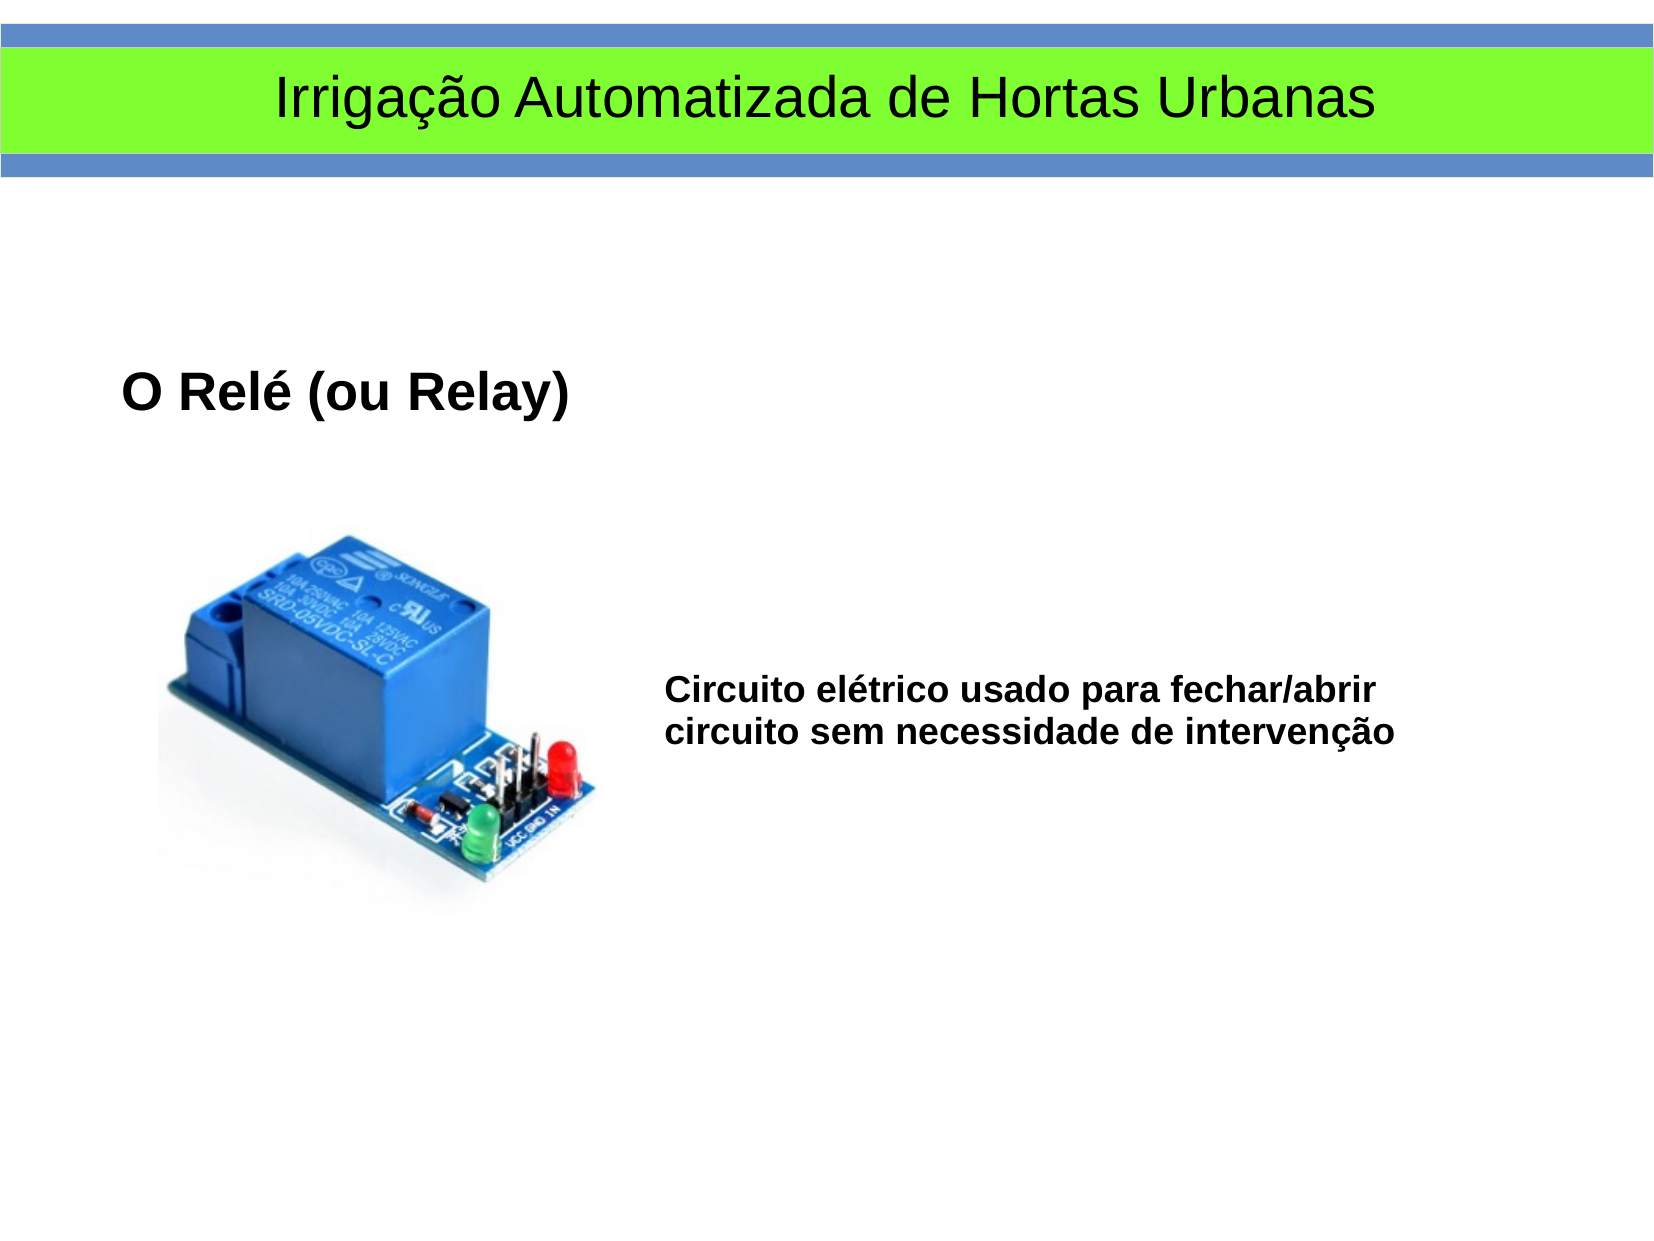

# Irrigação Automatizada de Hortas Urbanas
O Relé (ou Relay)
Circuito elétrico usado para fechar/abrir circuito sem necessidade de intervenção